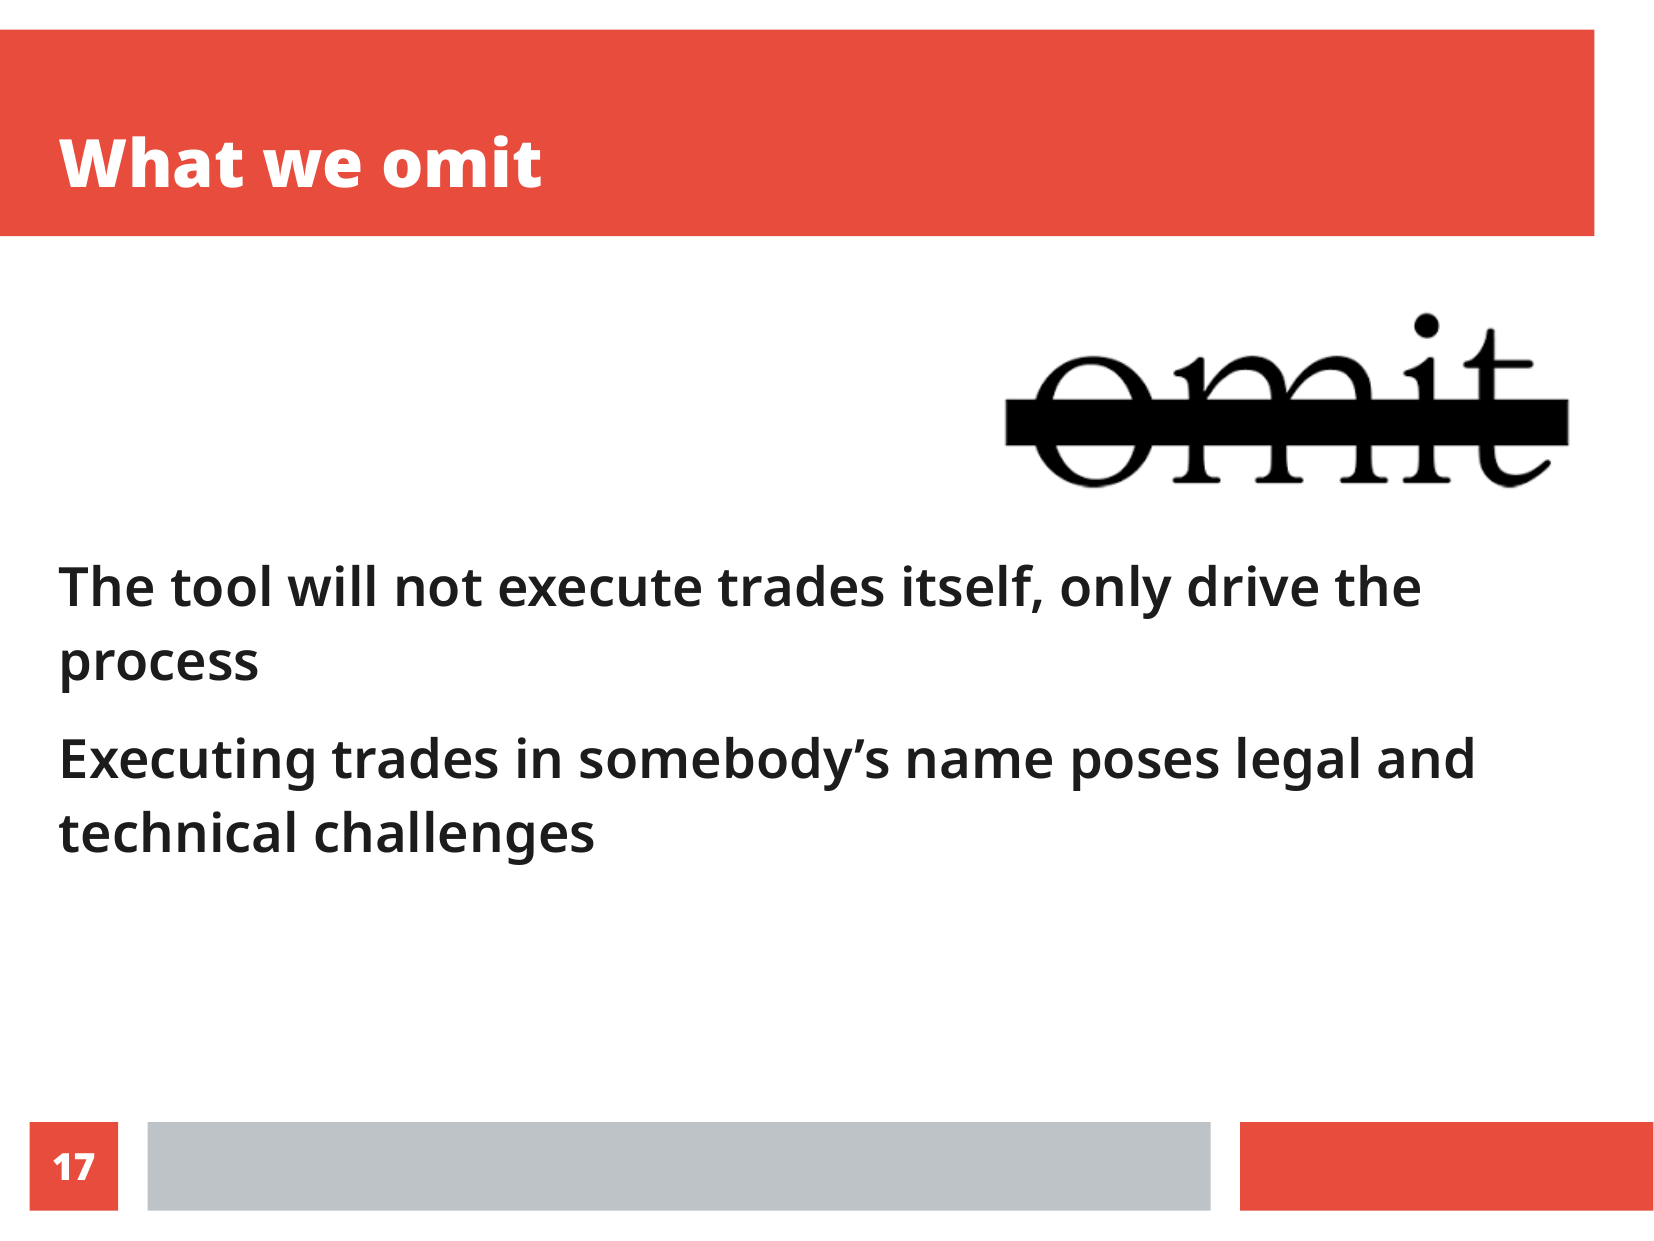

# What we omit
The tool will not execute trades itself, only drive the process
Executing trades in somebody’s name poses legal and technical challenges
17